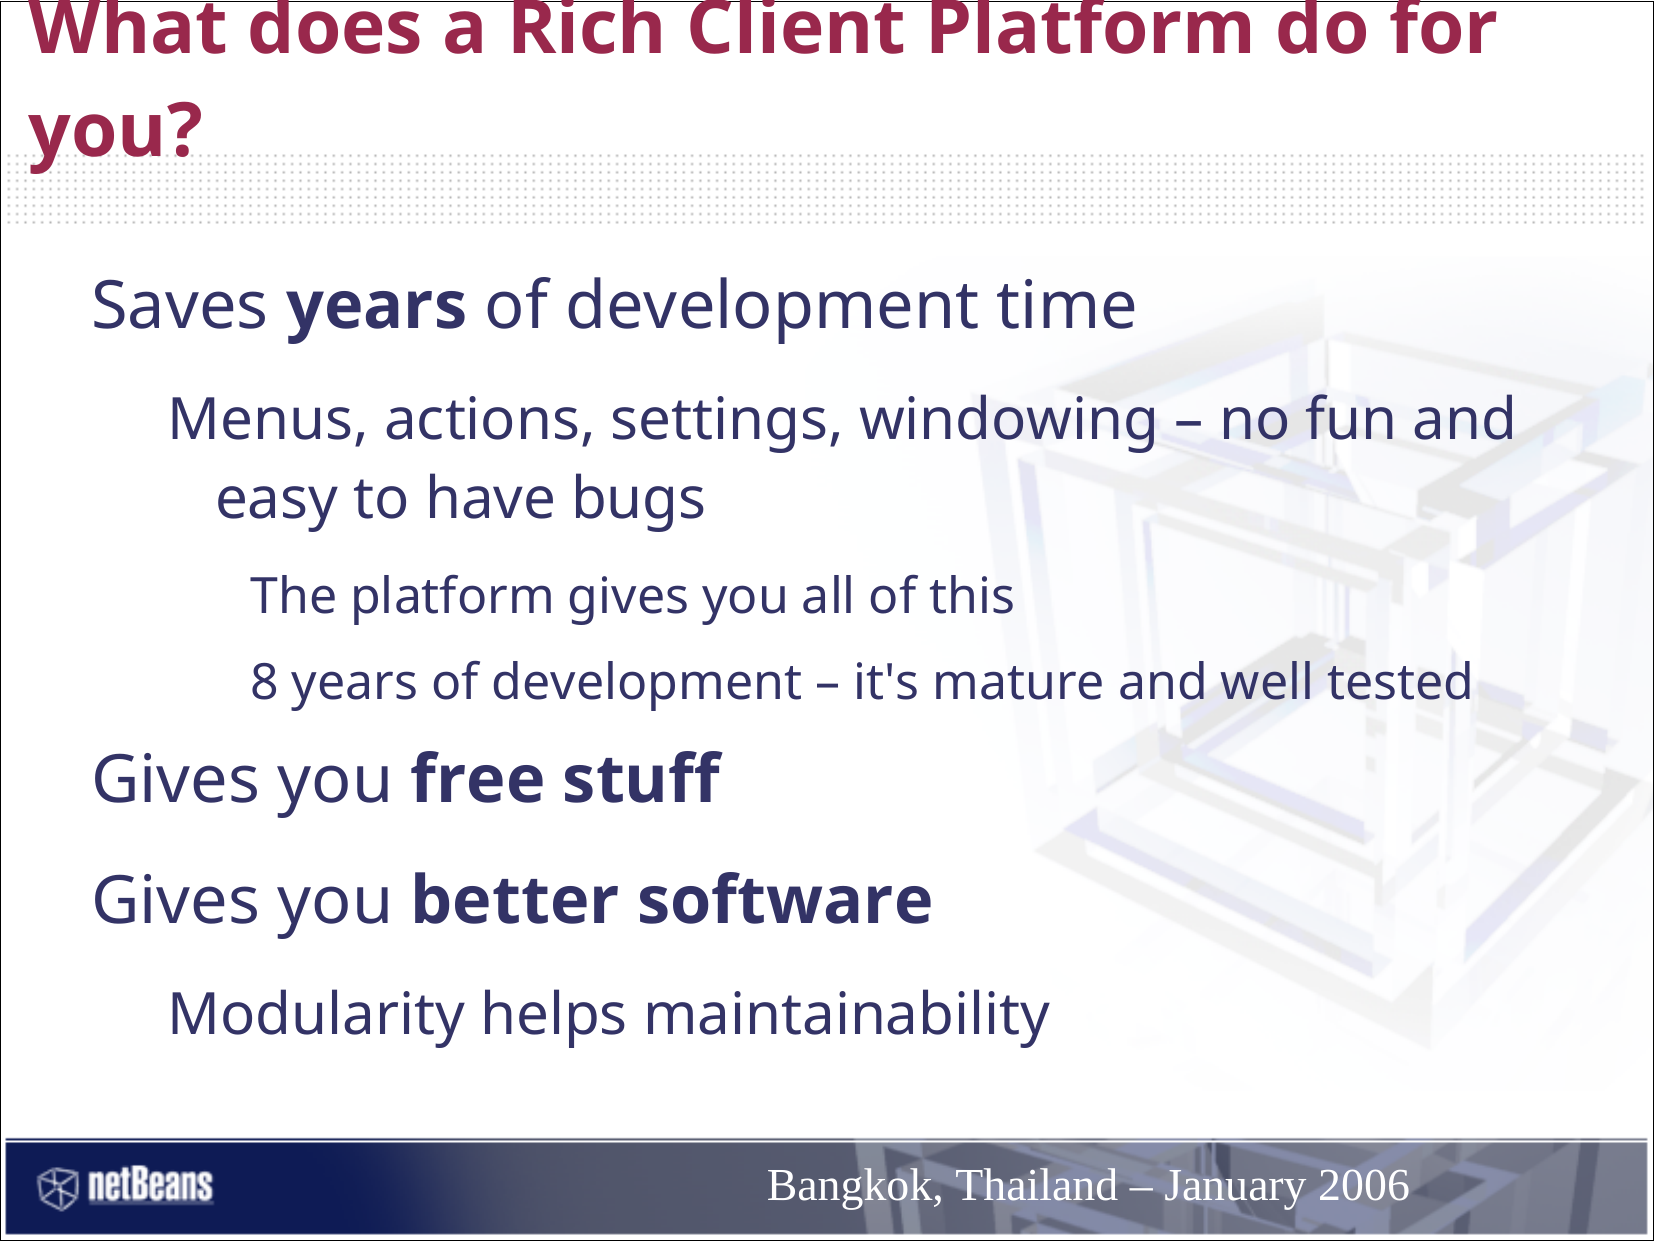

# What does a Rich Client Platform do for you?
Saves years of development time
Menus, actions, settings, windowing – no fun and easy to have bugs
The platform gives you all of this
8 years of development – it's mature and well tested
Gives you free stuff
Gives you better software
Modularity helps maintainability